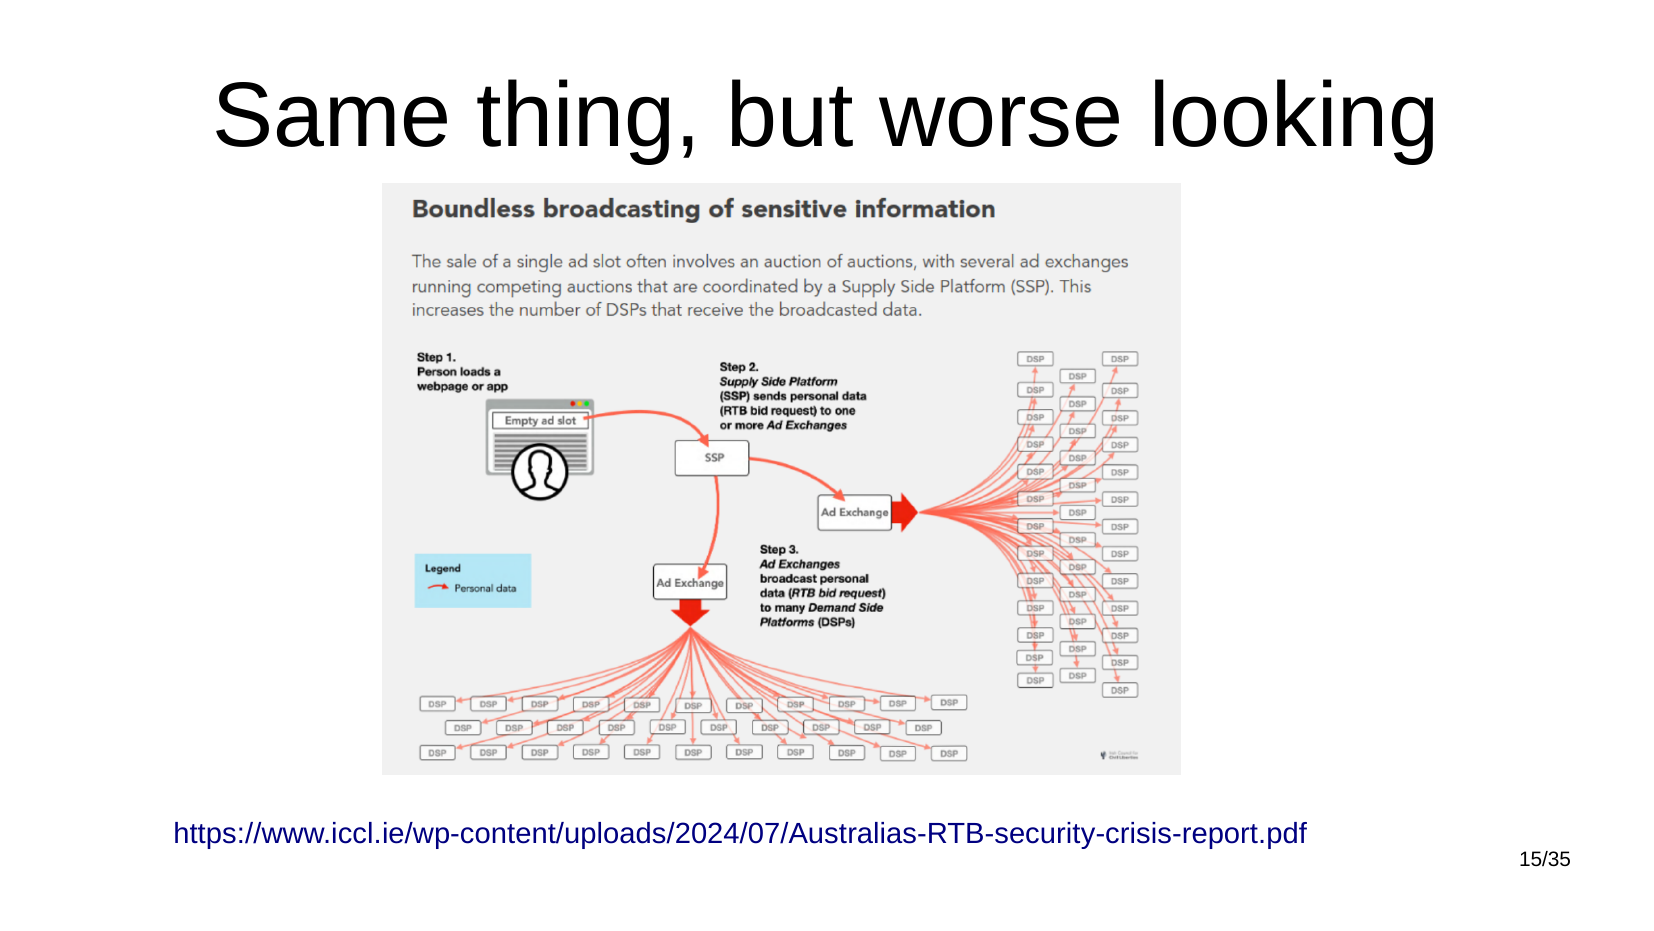

# Same thing, but worse looking
https://www.iccl.ie/wp-content/uploads/2024/07/Australias-RTB-security-crisis-report.pdf
15